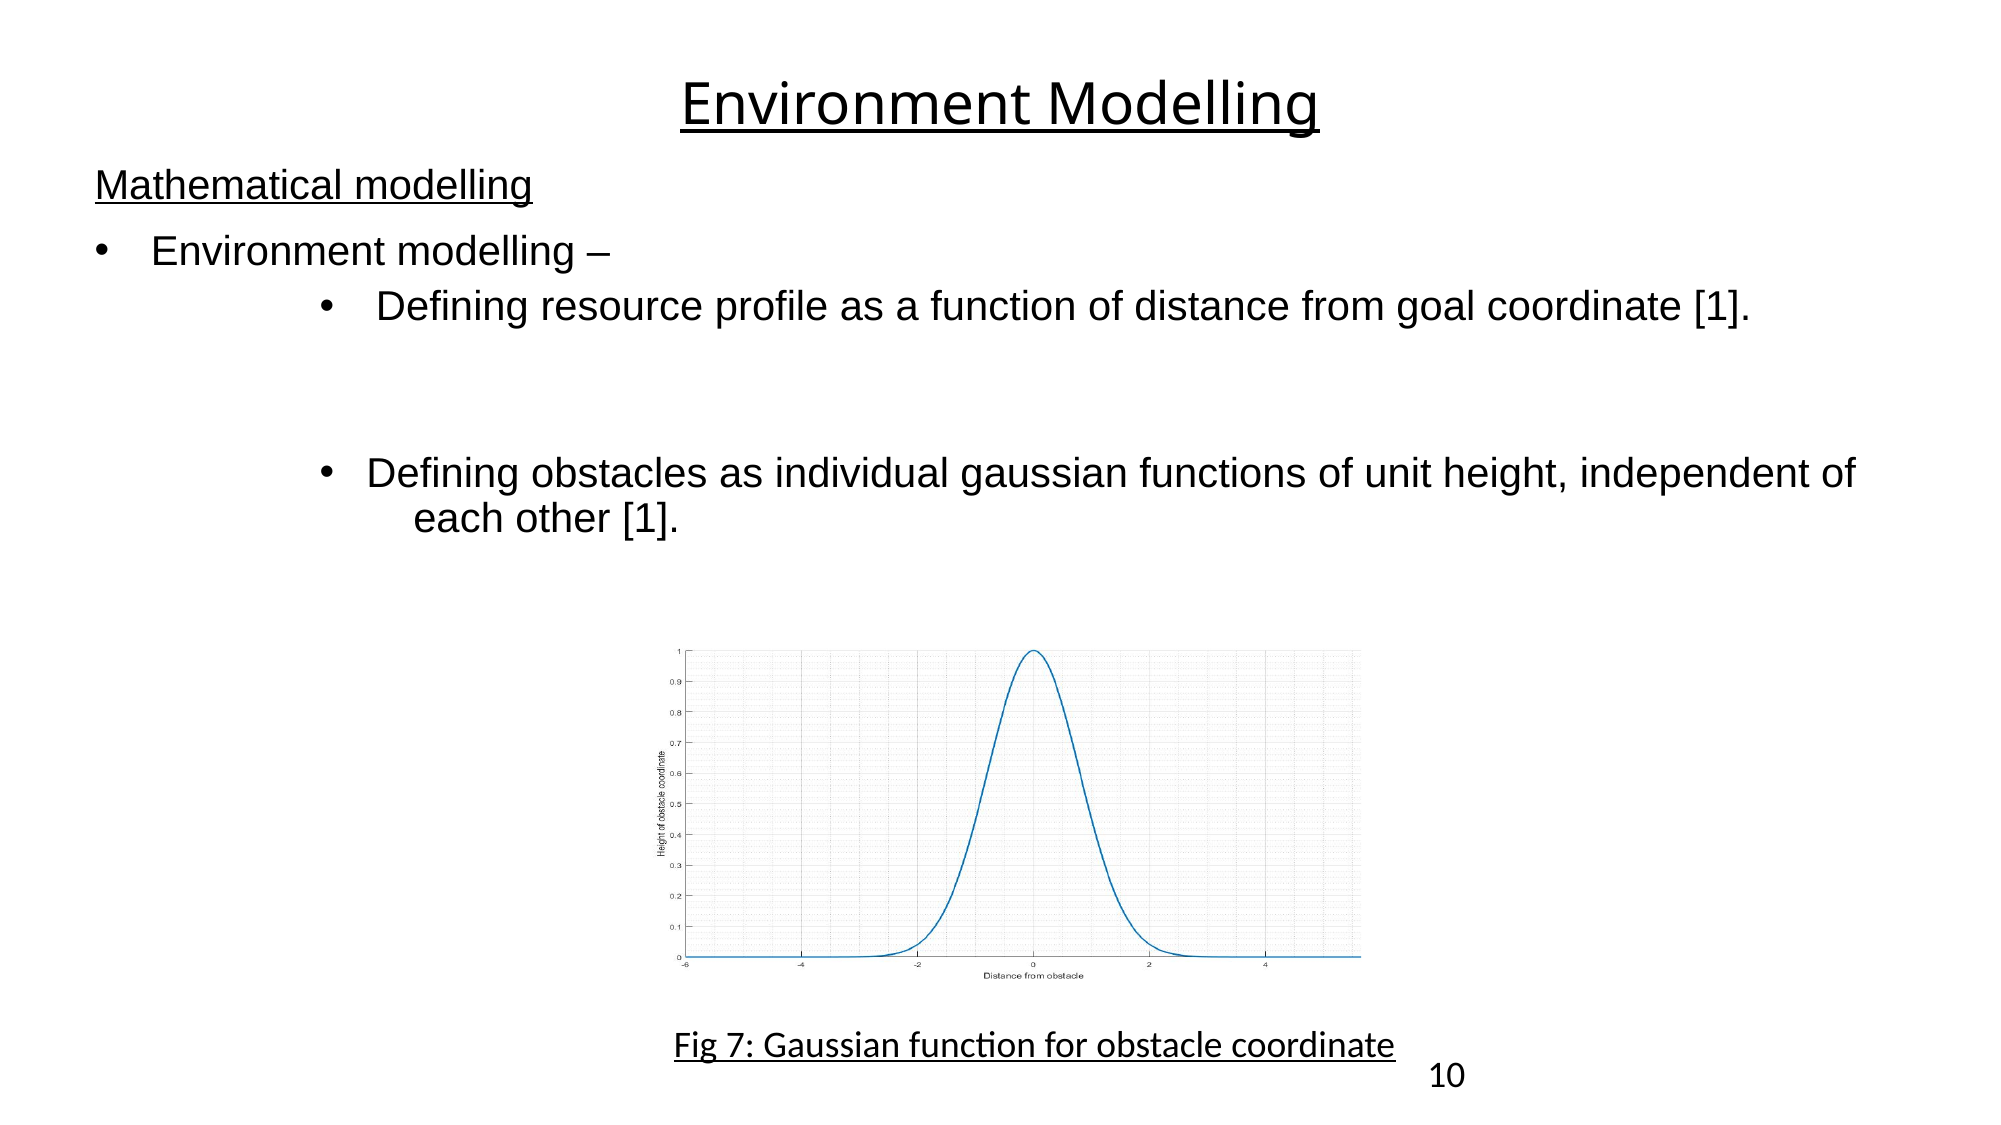

# Environment Modelling
Mathematical modelling
Environment modelling –
Defining resource profile as a function of distance from goal coordinate [1].
Defining obstacles as individual gaussian functions of unit height, independent of each other [1].
Fig 7: Gaussian function for obstacle coordinate